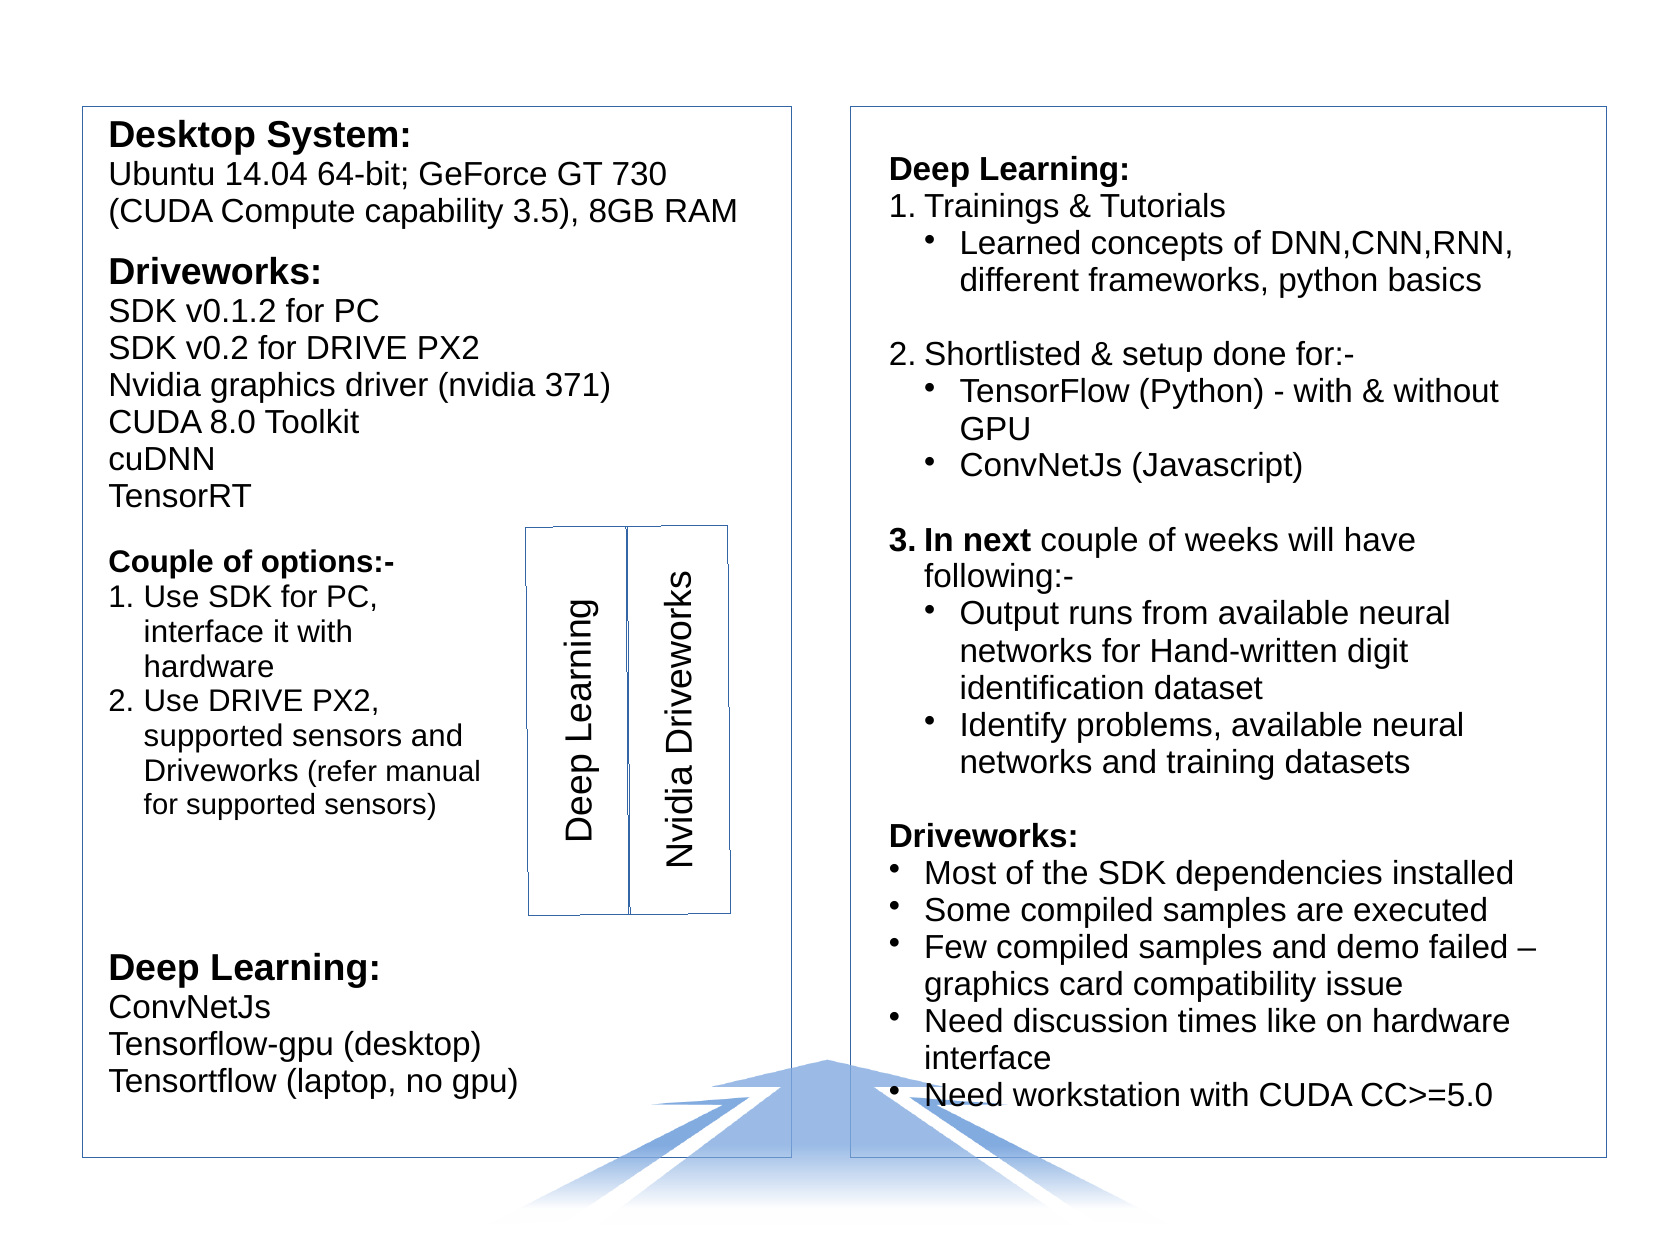

Desktop System:
Ubuntu 14.04 64-bit; GeForce GT 730 (CUDA Compute capability 3.5), 8GB RAM
Driveworks:
SDK v0.1.2 for PC
SDK v0.2 for DRIVE PX2
Nvidia graphics driver (nvidia 371)
CUDA 8.0 Toolkit
cuDNN
TensorRT
Deep Learning:
ConvNetJs
Tensorflow-gpu (desktop)
Tensortflow (laptop, no gpu)
Deep Learning:
Trainings & Tutorials
Learned concepts of DNN,CNN,RNN, different frameworks, python basics
Shortlisted & setup done for:-
TensorFlow (Python) - with & without GPU
ConvNetJs (Javascript)
In next couple of weeks will have following:-
Output runs from available neural networks for Hand-written digit identification dataset
Identify problems, available neural networks and training datasets
Driveworks:
Most of the SDK dependencies installed
Some compiled samples are executed
Few compiled samples and demo failed – graphics card compatibility issue
Need discussion times like on hardware interface
Need workstation with CUDA CC>=5.0
Couple of options:-
Use SDK for PC, interface it with hardware
Use DRIVE PX2, supported sensors and Driveworks (refer manual for supported sensors)
Nvidia Driveworks
Deep Learning